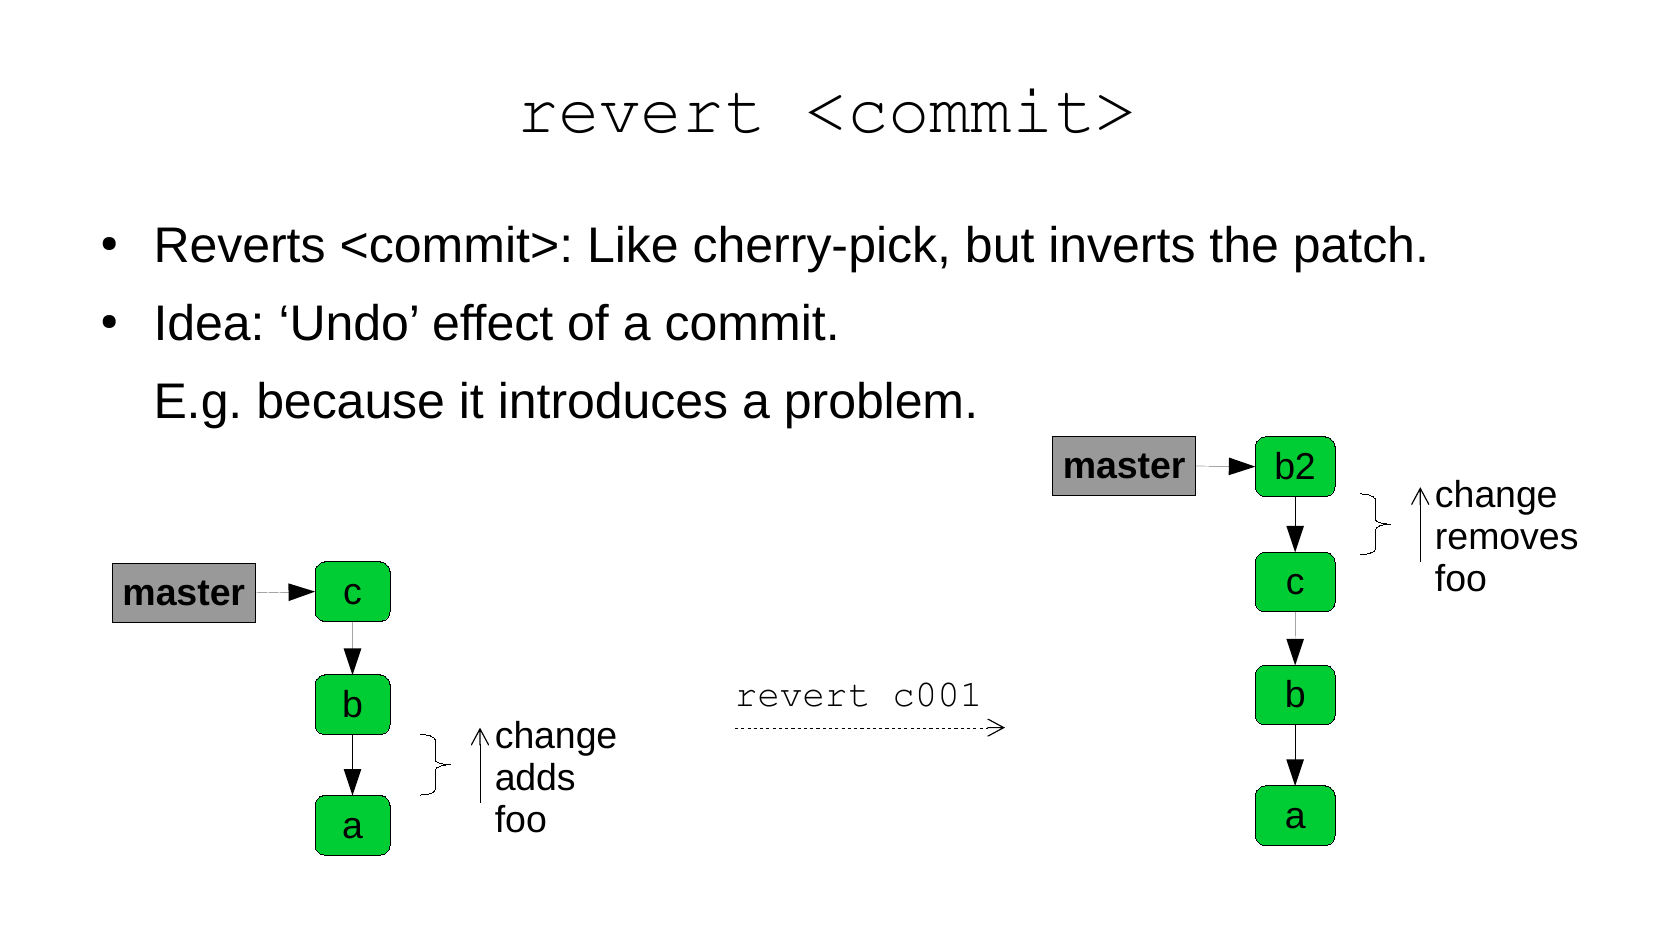

# revert <commit>
Reverts <commit>: Like cherry-pick, but inverts the patch.
Idea: ‘Undo’ effect of a commit.
E.g. because it introduces a problem.
master
b2
change
removes
foo
c
c
master
b
revert c001
b
change
adds
foo
a
a